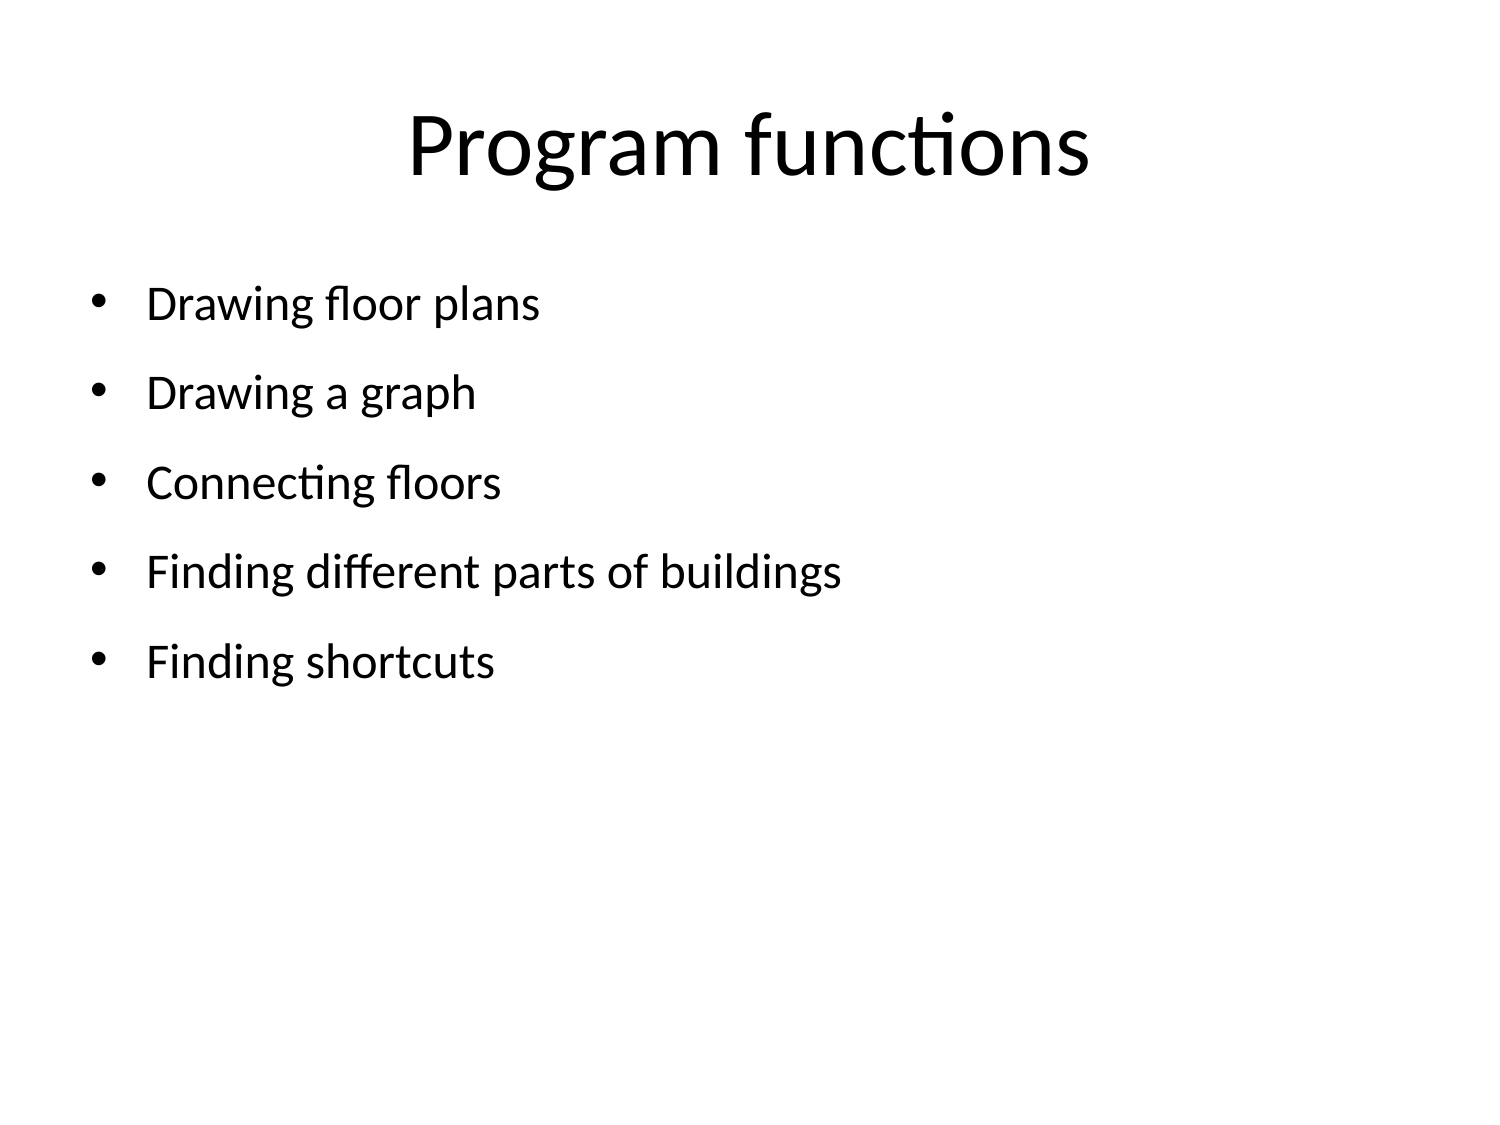

# Program functions
Drawing floor plans
Drawing a graph
Connecting floors
Finding different parts of buildings
Finding shortcuts